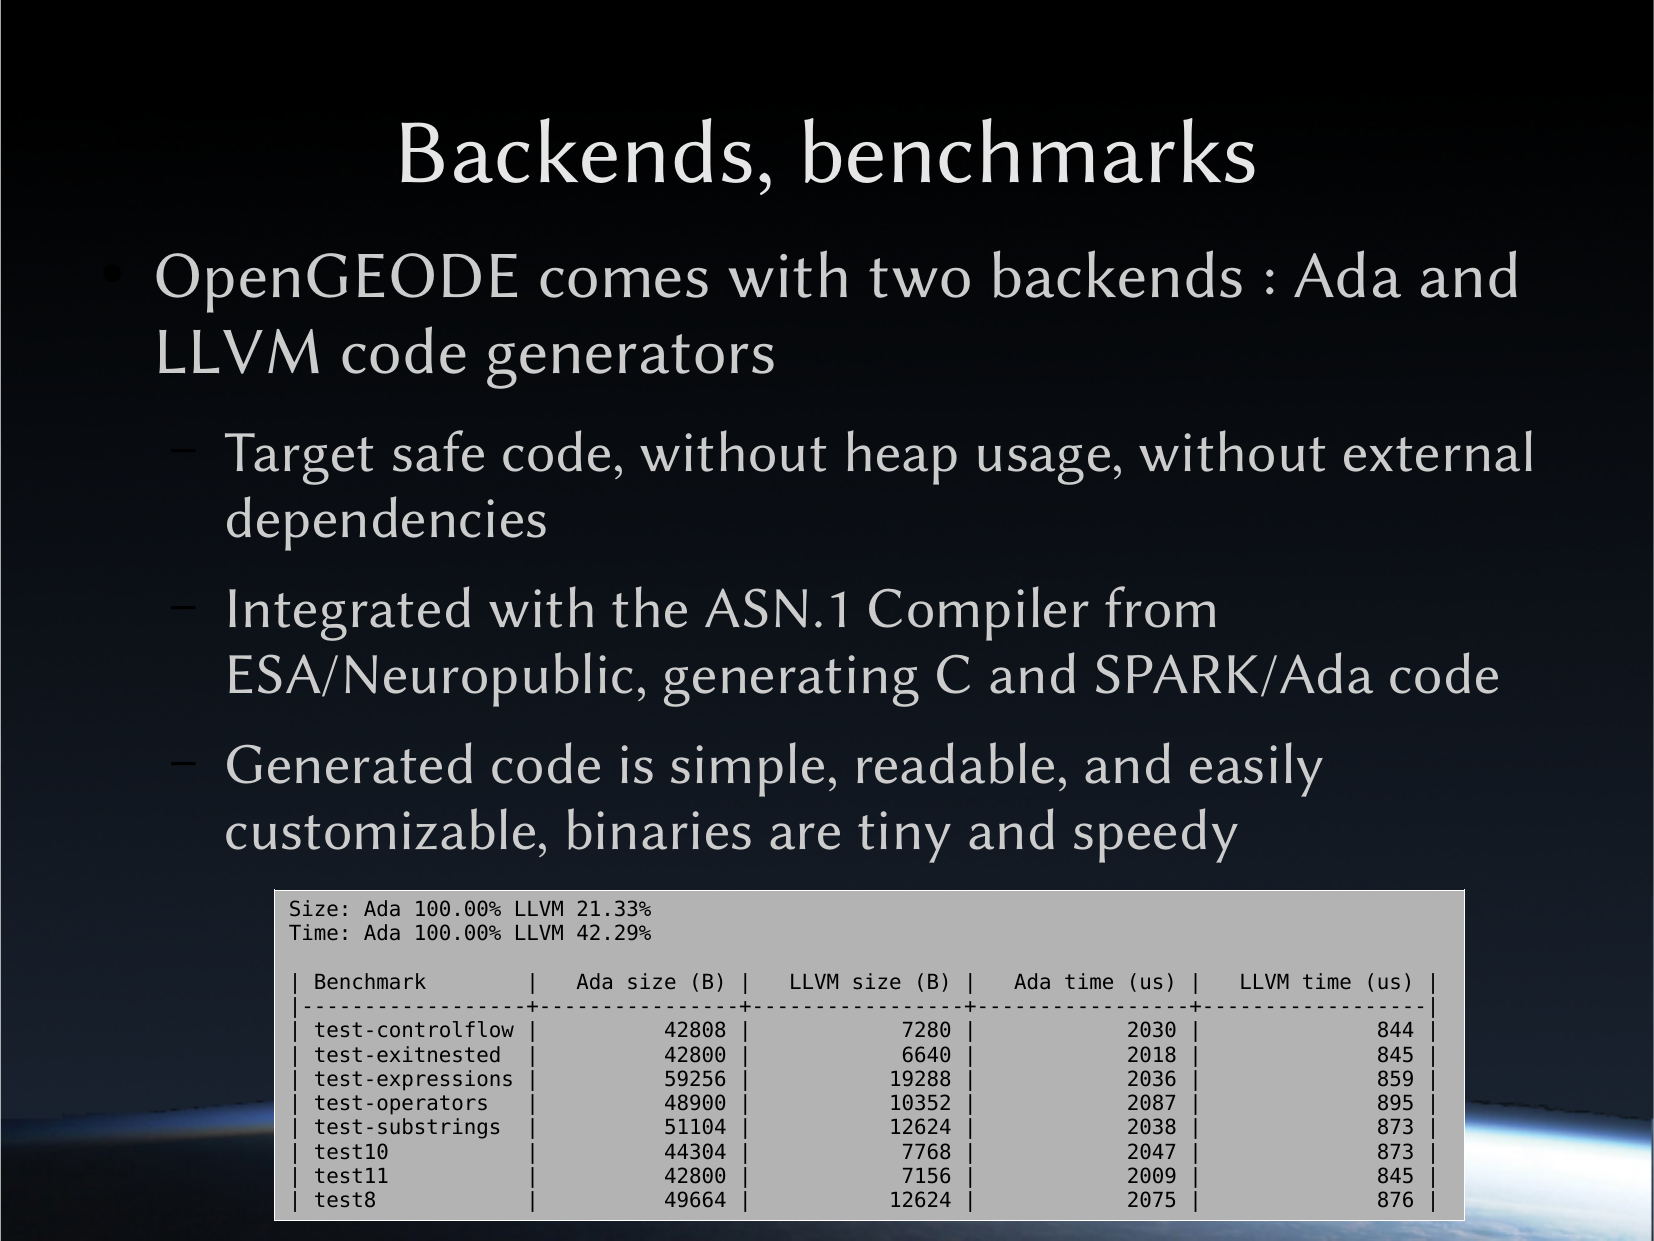

# Backends, benchmarks
OpenGEODE comes with two backends : Ada and LLVM code generators
Target safe code, without heap usage, without external dependencies
Integrated with the ASN.1 Compiler from ESA/Neuropublic, generating C and SPARK/Ada code
Generated code is simple, readable, and easily customizable, binaries are tiny and speedy
| Size: Ada 100.00% LLVM 21.33% Time: Ada 100.00% LLVM 42.29% | Benchmark | Ada size (B) | LLVM size (B) | Ada time (us) | LLVM time (us) | |------------------+----------------+-----------------+-----------------+------------------| | test-controlflow | 42808 | 7280 | 2030 | 844 | | test-exitnested | 42800 | 6640 | 2018 | 845 | | test-expressions | 59256 | 19288 | 2036 | 859 | | test-operators | 48900 | 10352 | 2087 | 895 | | test-substrings | 51104 | 12624 | 2038 | 873 | | test10 | 44304 | 7768 | 2047 | 873 | | test11 | 42800 | 7156 | 2009 | 845 | | test8 | 49664 | 12624 | 2075 | 876 | |
| --- |